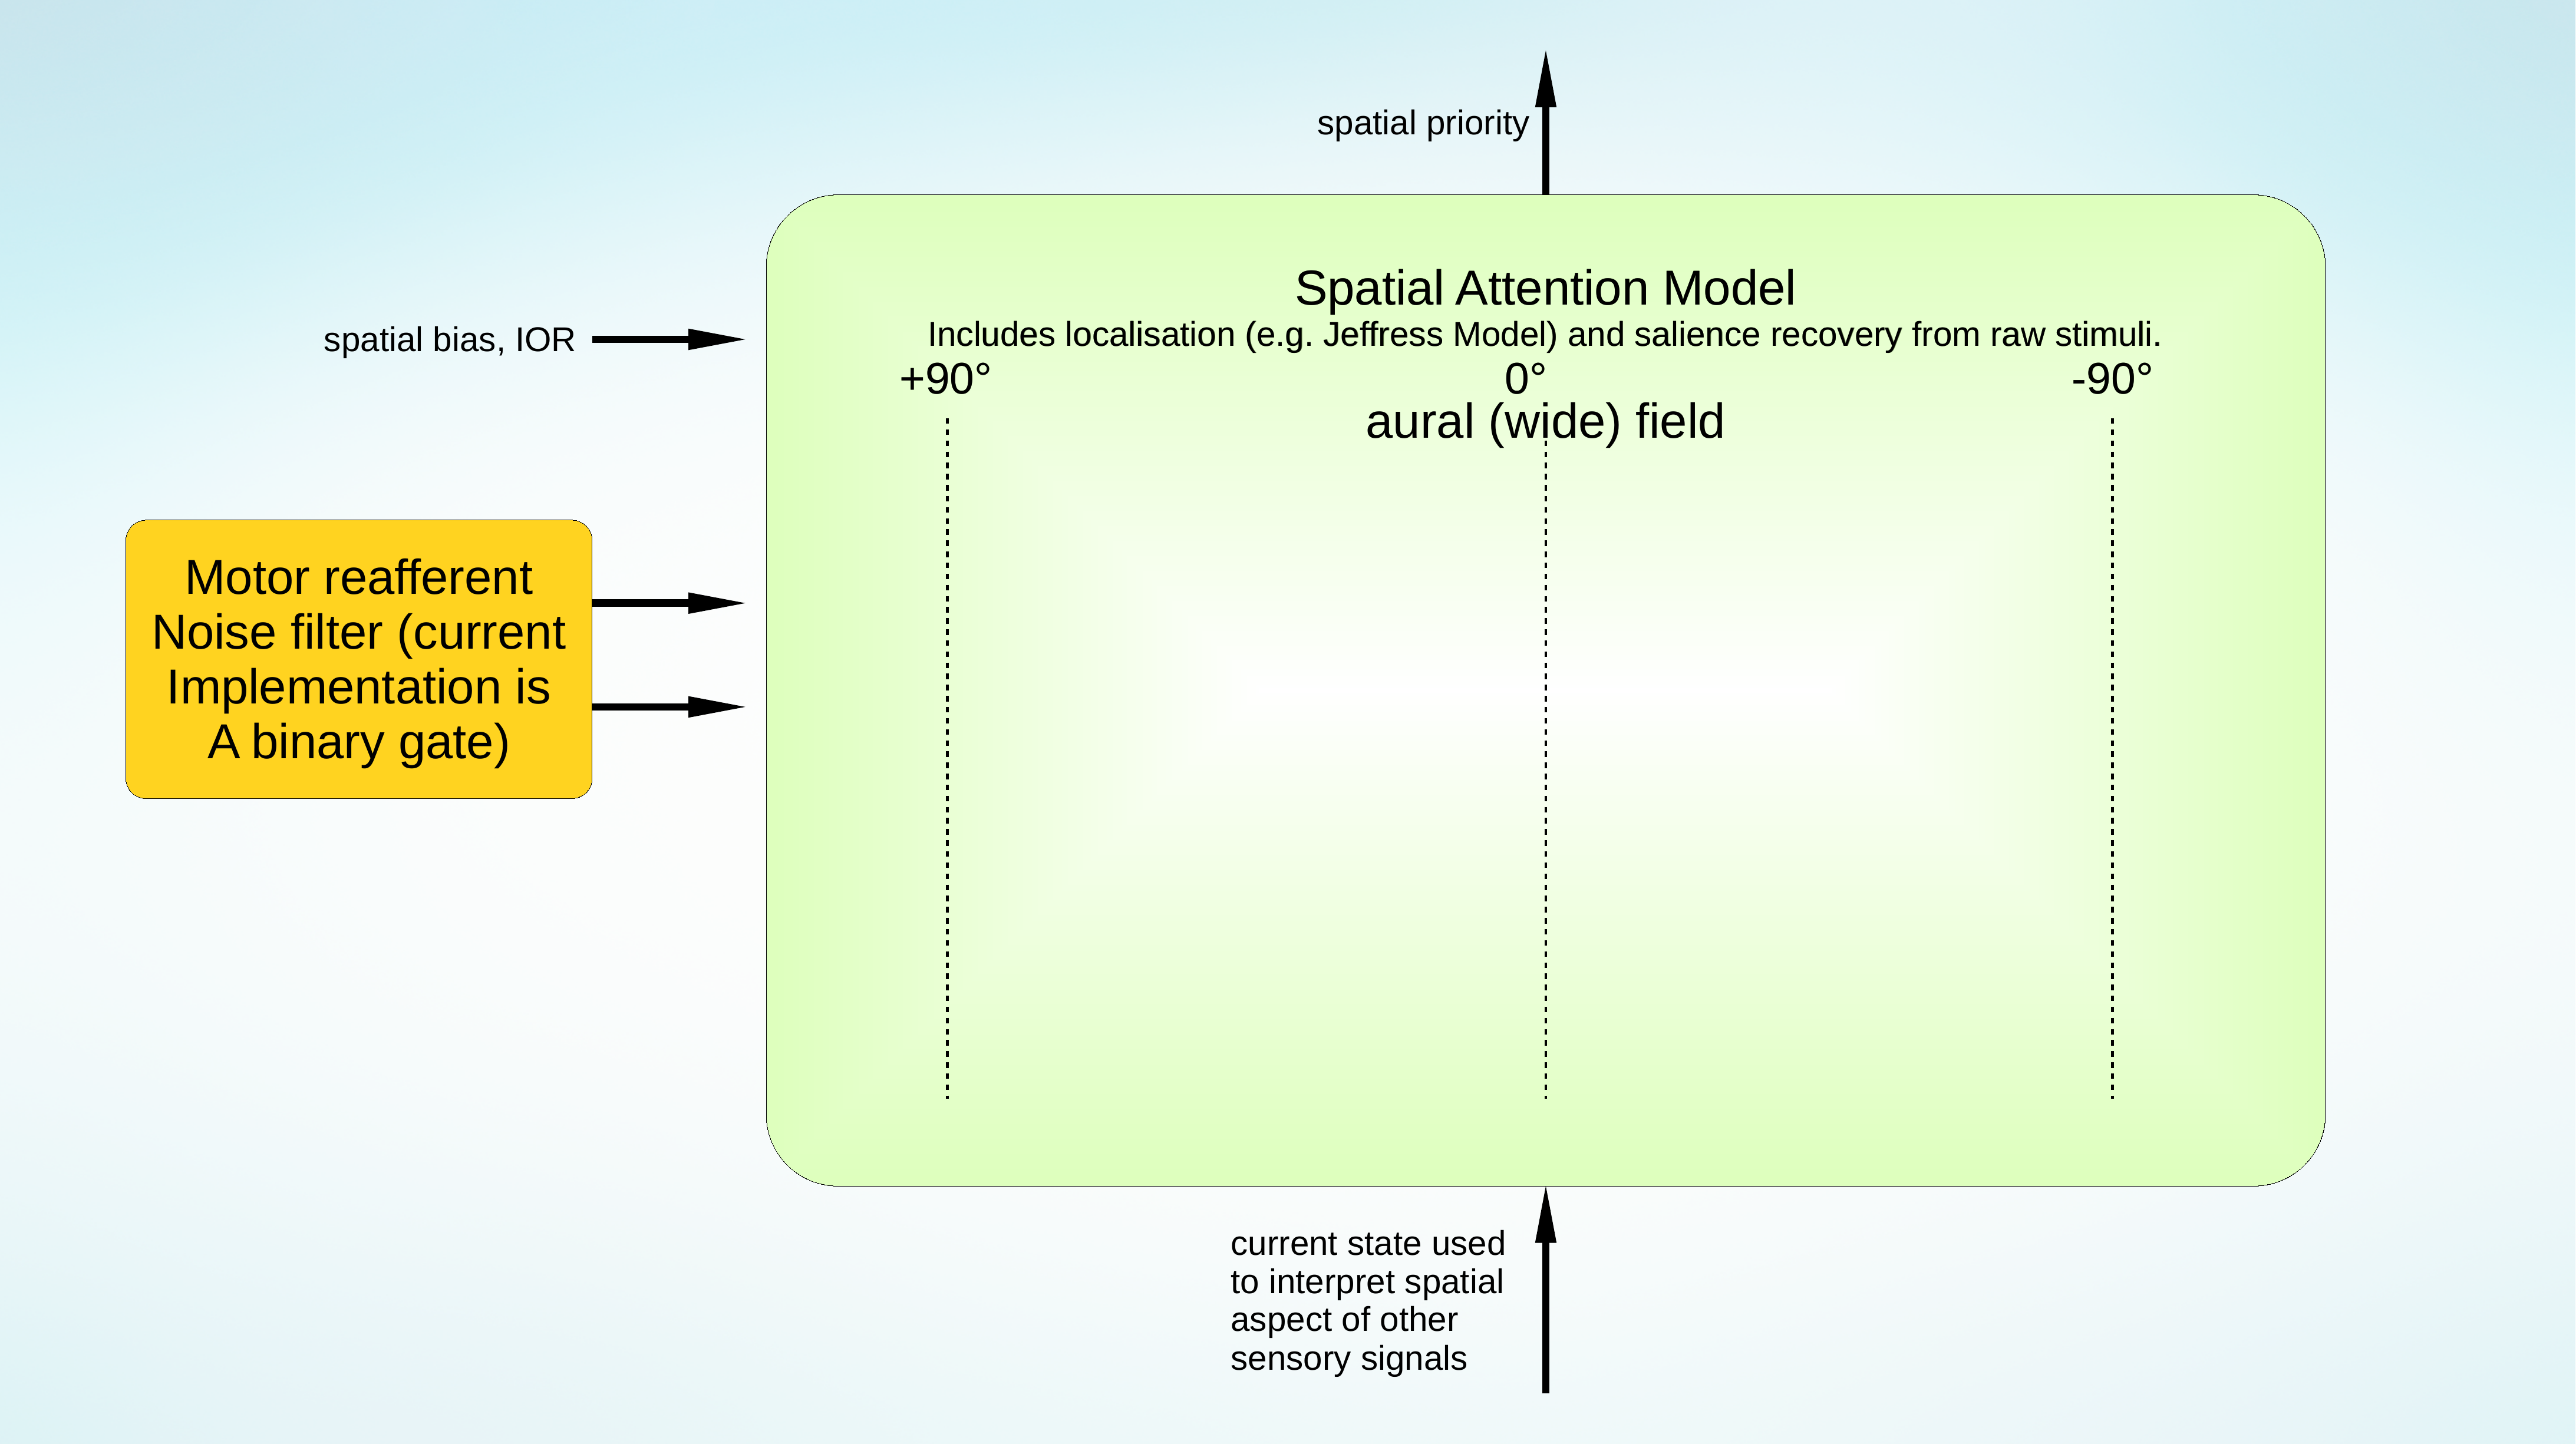

spatial priority
Spatial Attention Model
Includes localisation (e.g. Jeffress Model) and salience recovery from raw stimuli.
+90° 0° -90°
Spatial Attention Model
Includes localisation (e.g. Jeffress Model) and salience recovery from raw stimuli.
+90° 0° -90°
spatial bias, IOR
aural (wide) field
aural (wide) field
Motor reafferent
Noise filter (current
Implementation is
A binary gate)
current state used
to interpret spatial
aspect of other
sensory signals